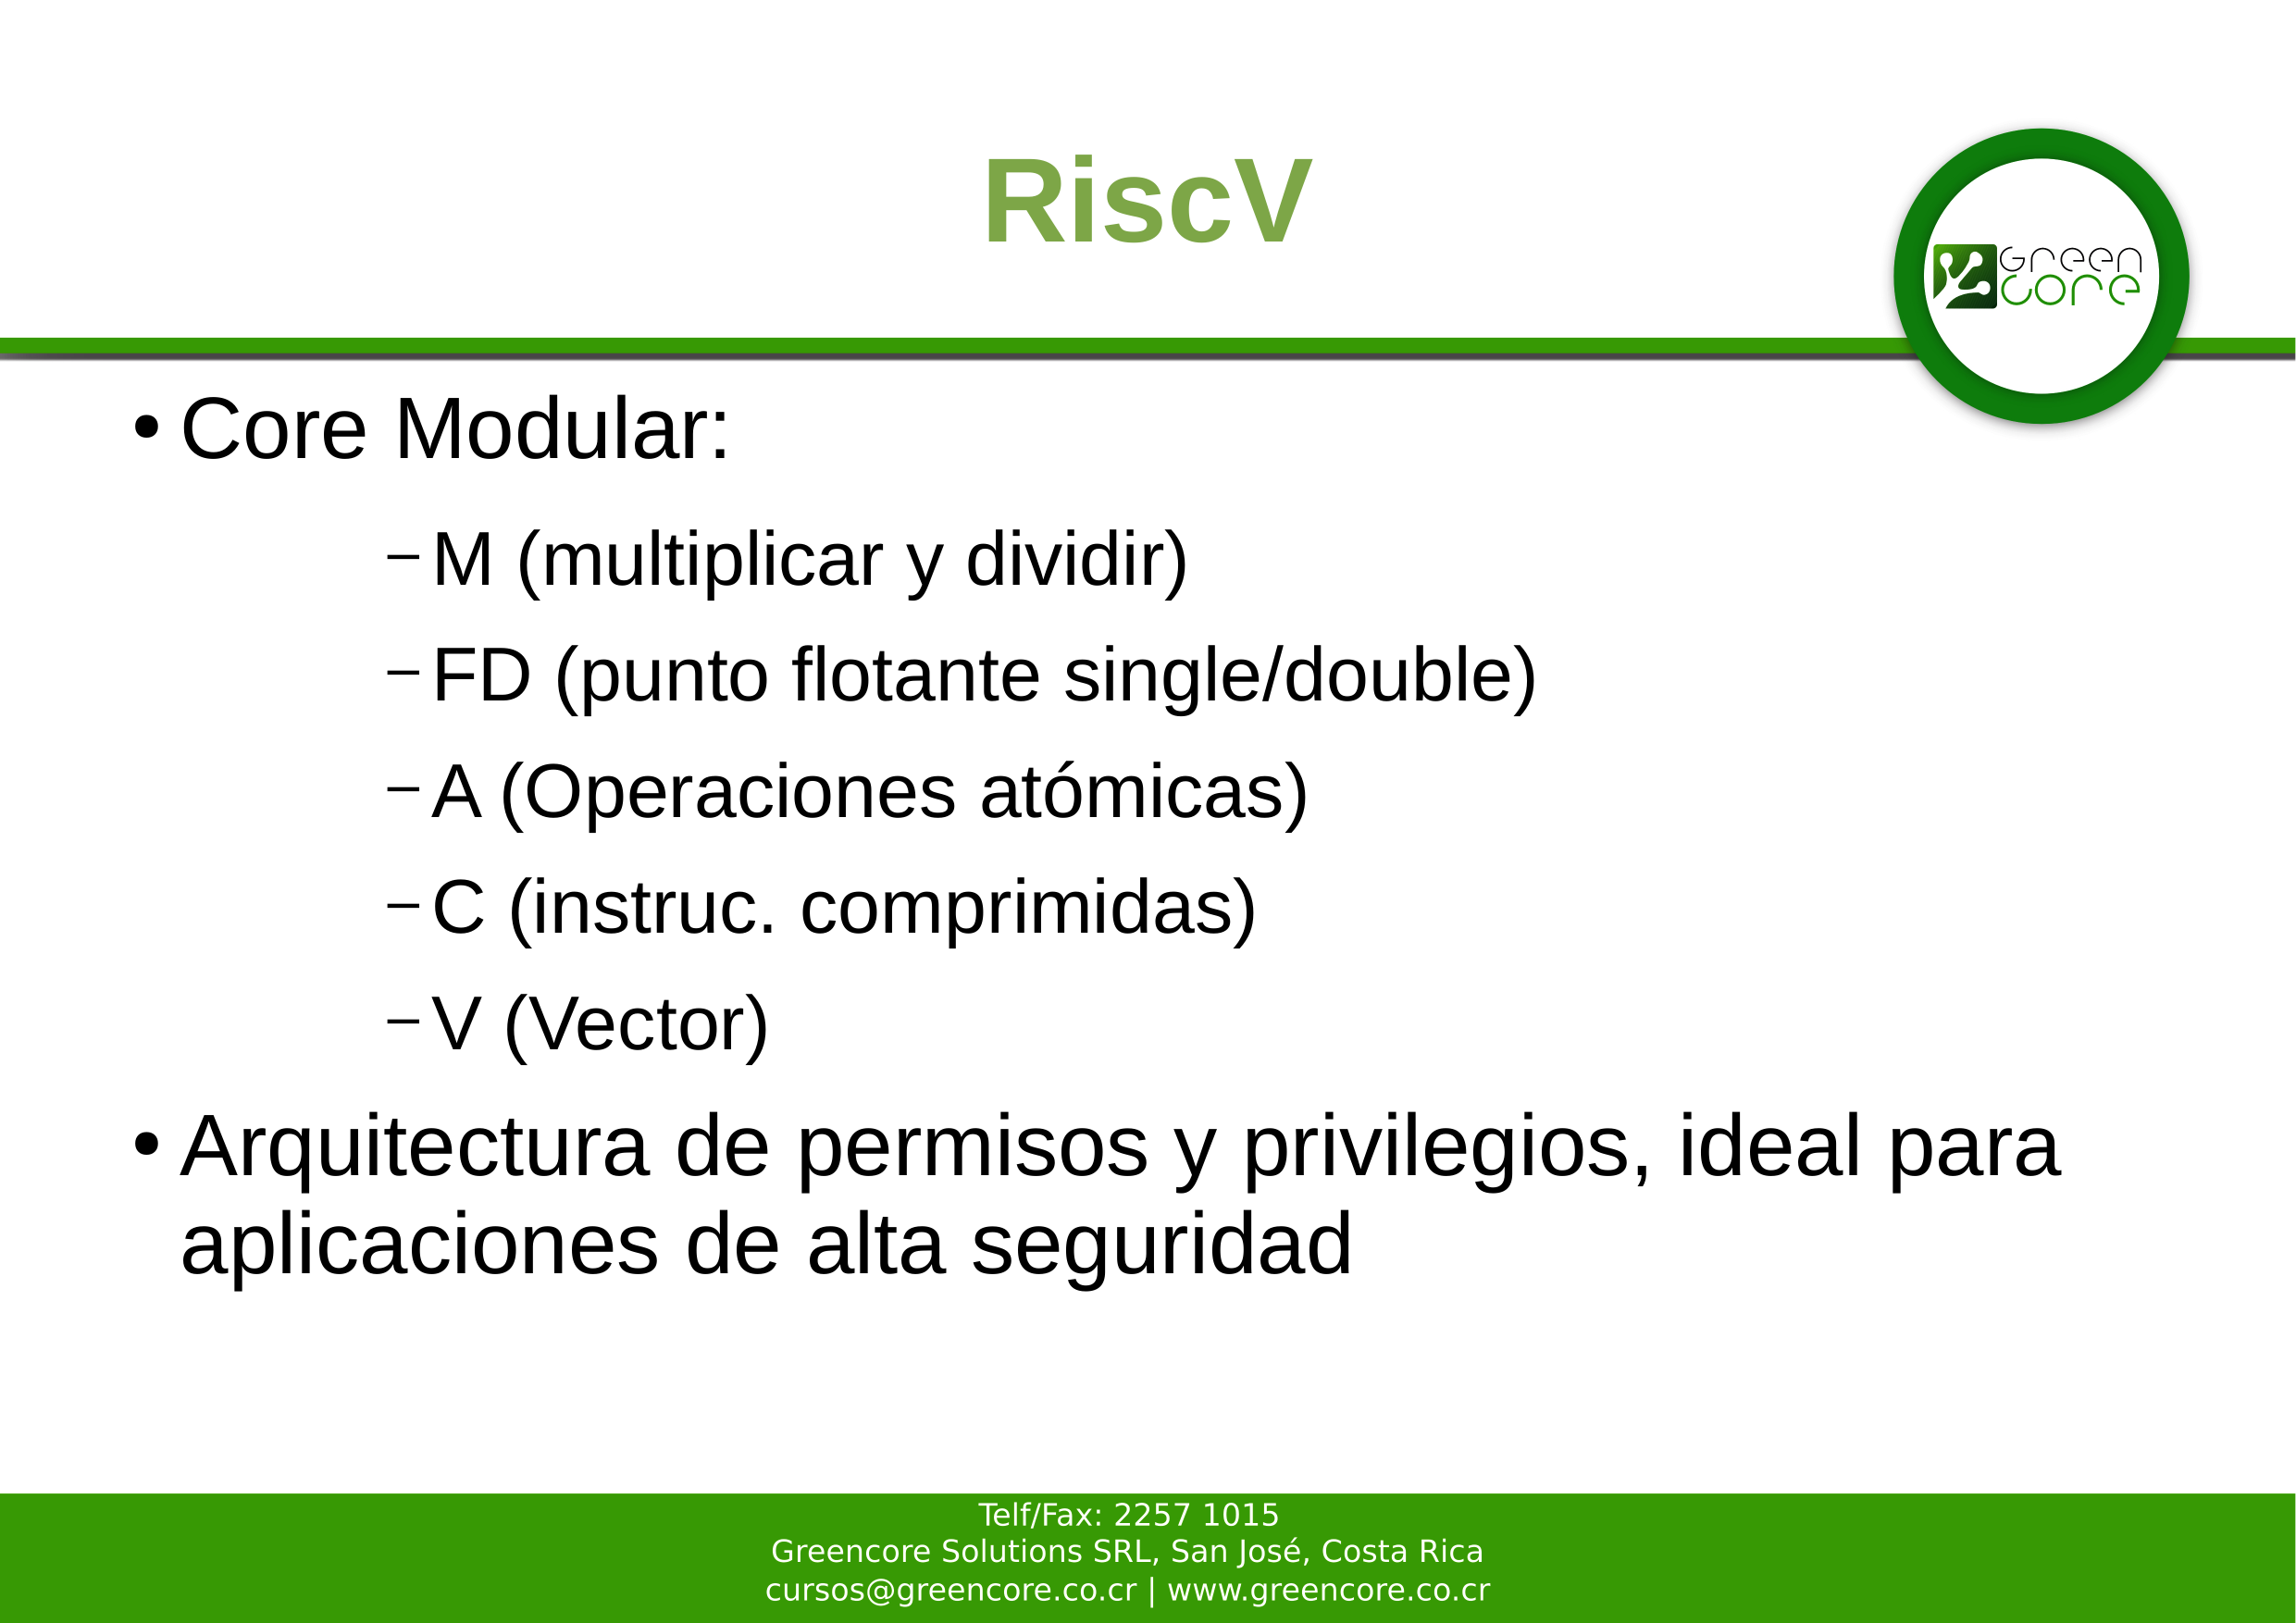

# RiscV
Core Modular:
M (multiplicar y dividir)
FD (punto flotante single/double)
A (Operaciones atómicas)
C (instruc. comprimidas)
V (Vector)
Arquitectura de permisos y privilegios, ideal para aplicaciones de alta seguridad